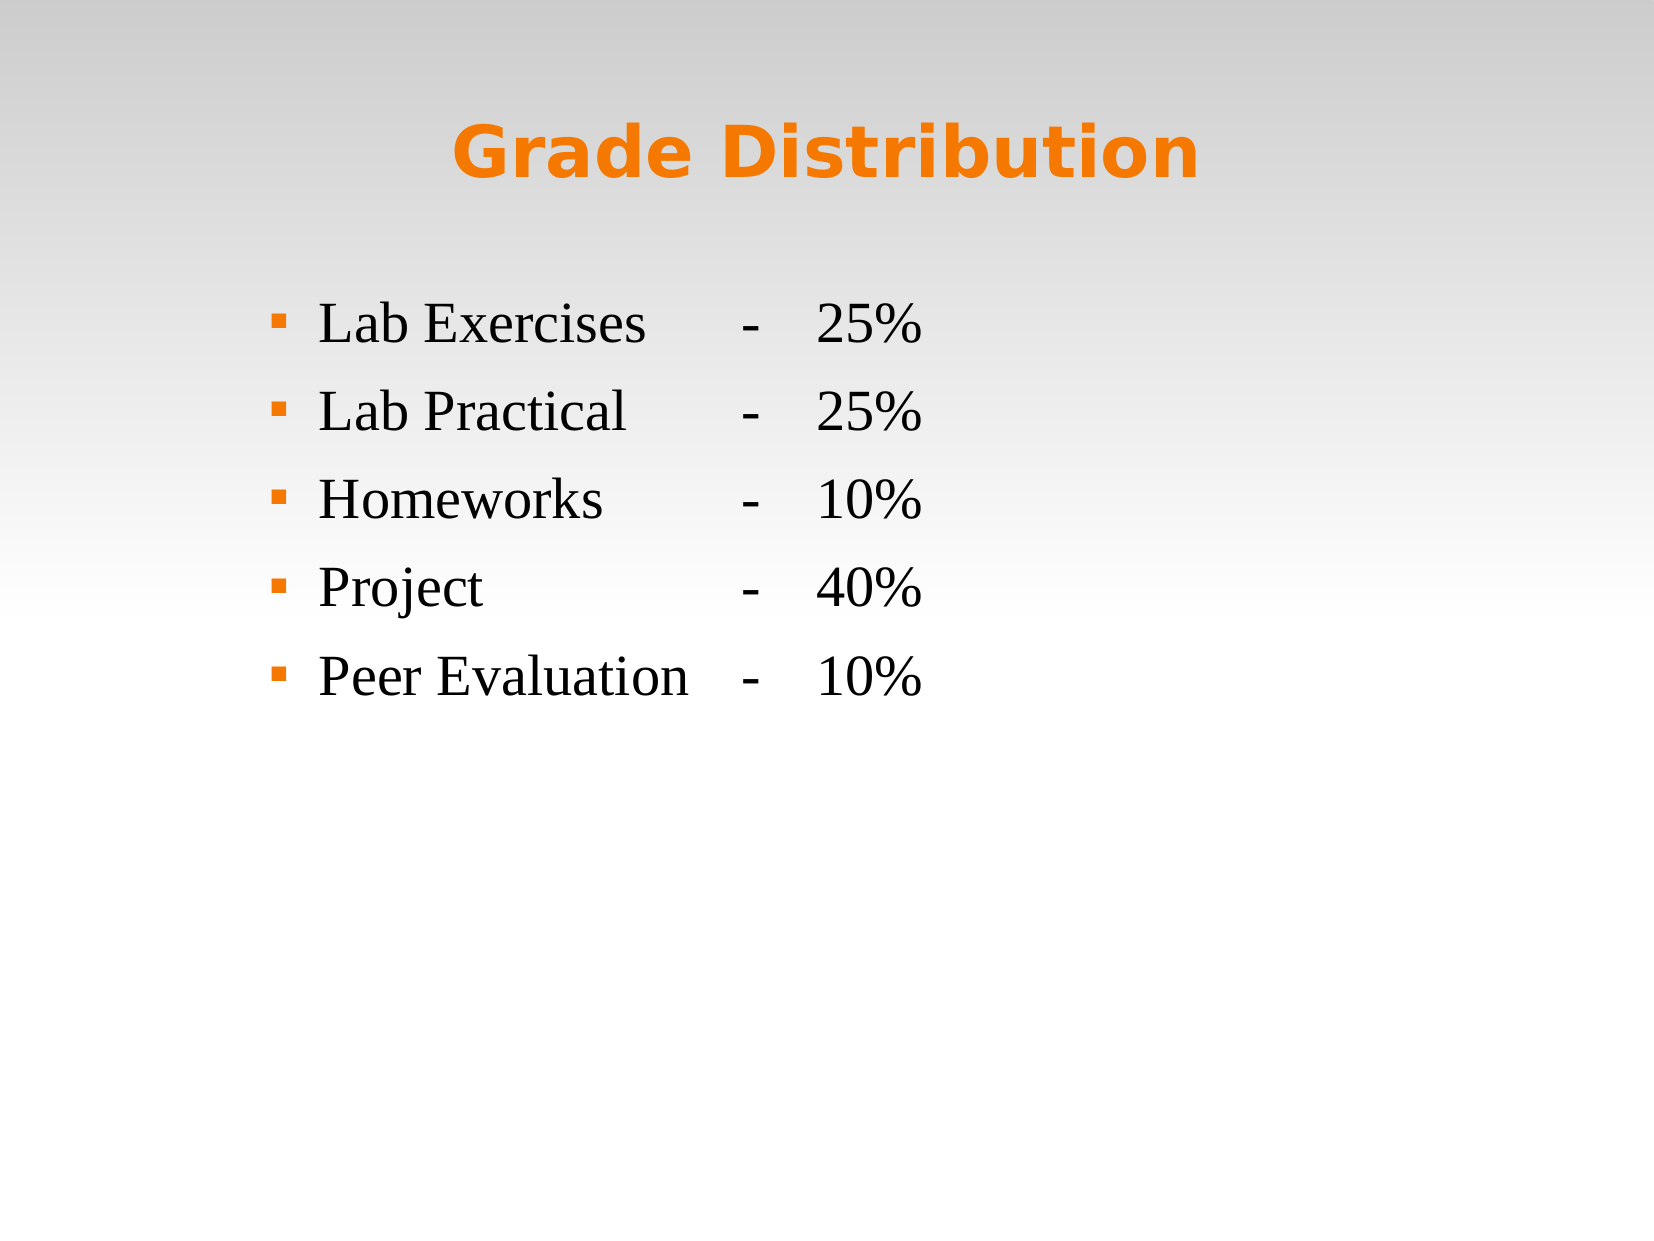

# Grade Distribution
Lab Exercises		-	25%
Lab Practical		-	25%
Homeworks		-	10%
Project				-	40%
Peer Evaluation	-	10%